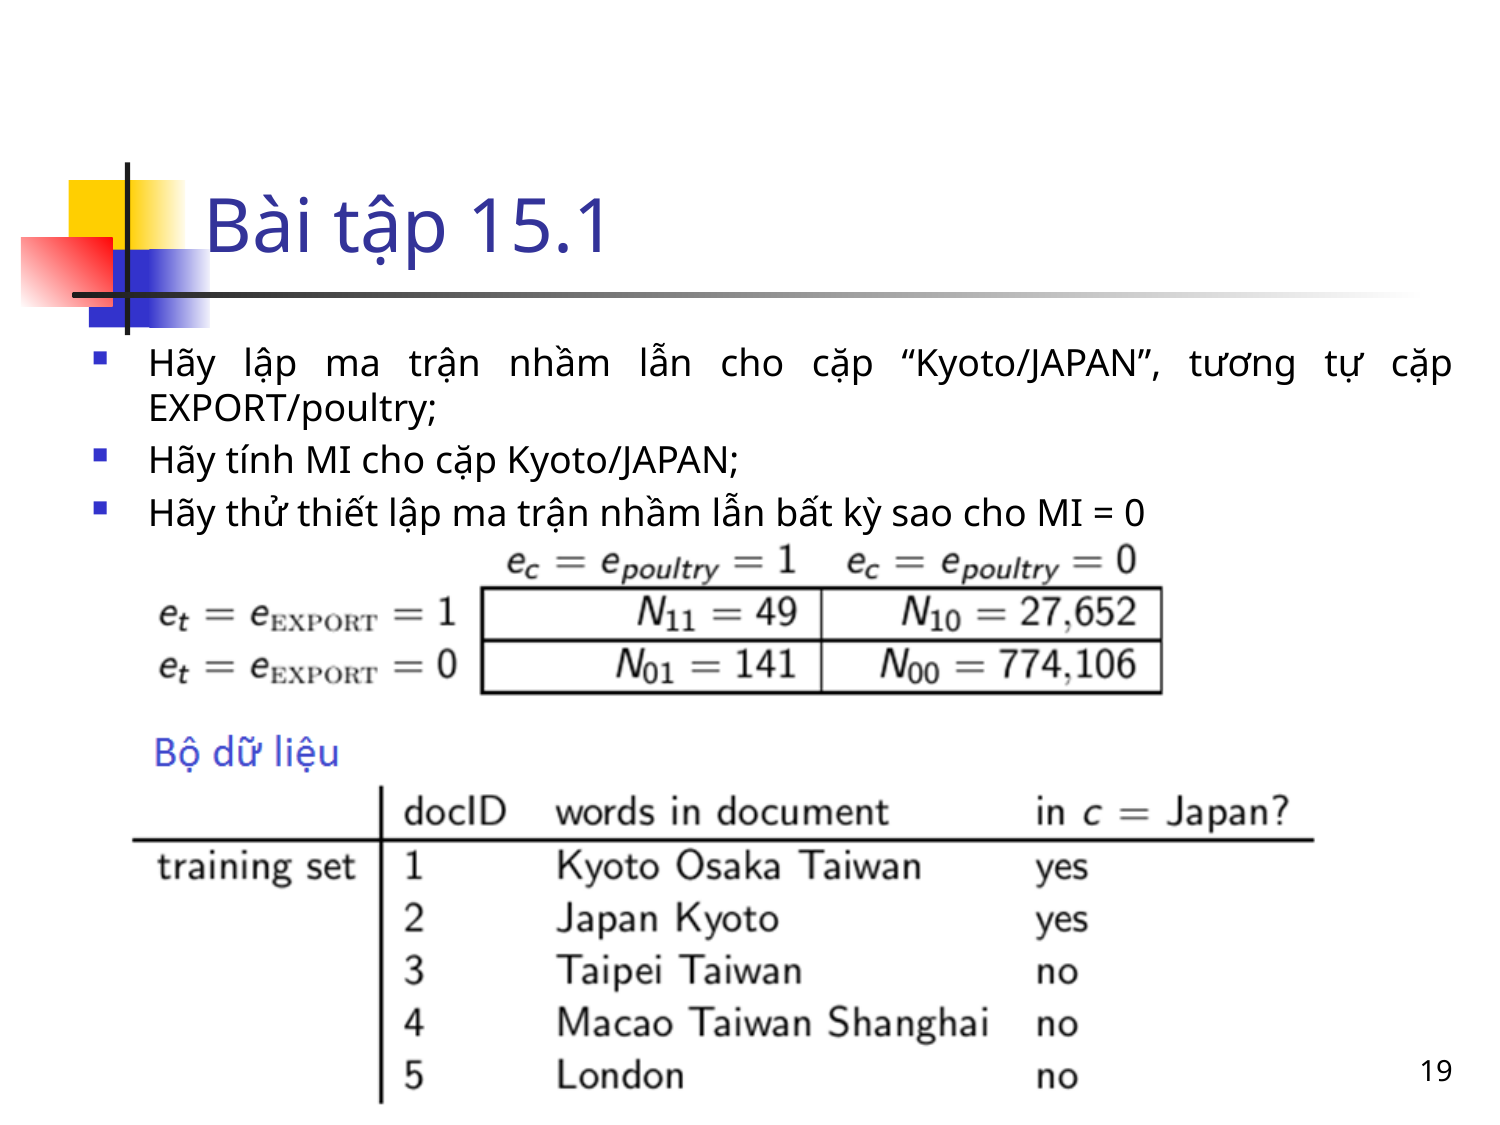

# Bài tập 15.1
Hãy lập ma trận nhầm lẫn cho cặp “Kyoto/JAPAN”, tương tự cặp EXPORT/poultry;
Hãy tính MI cho cặp Kyoto/JAPAN;
Hãy thử thiết lập ma trận nhầm lẫn bất kỳ sao cho MI = 0